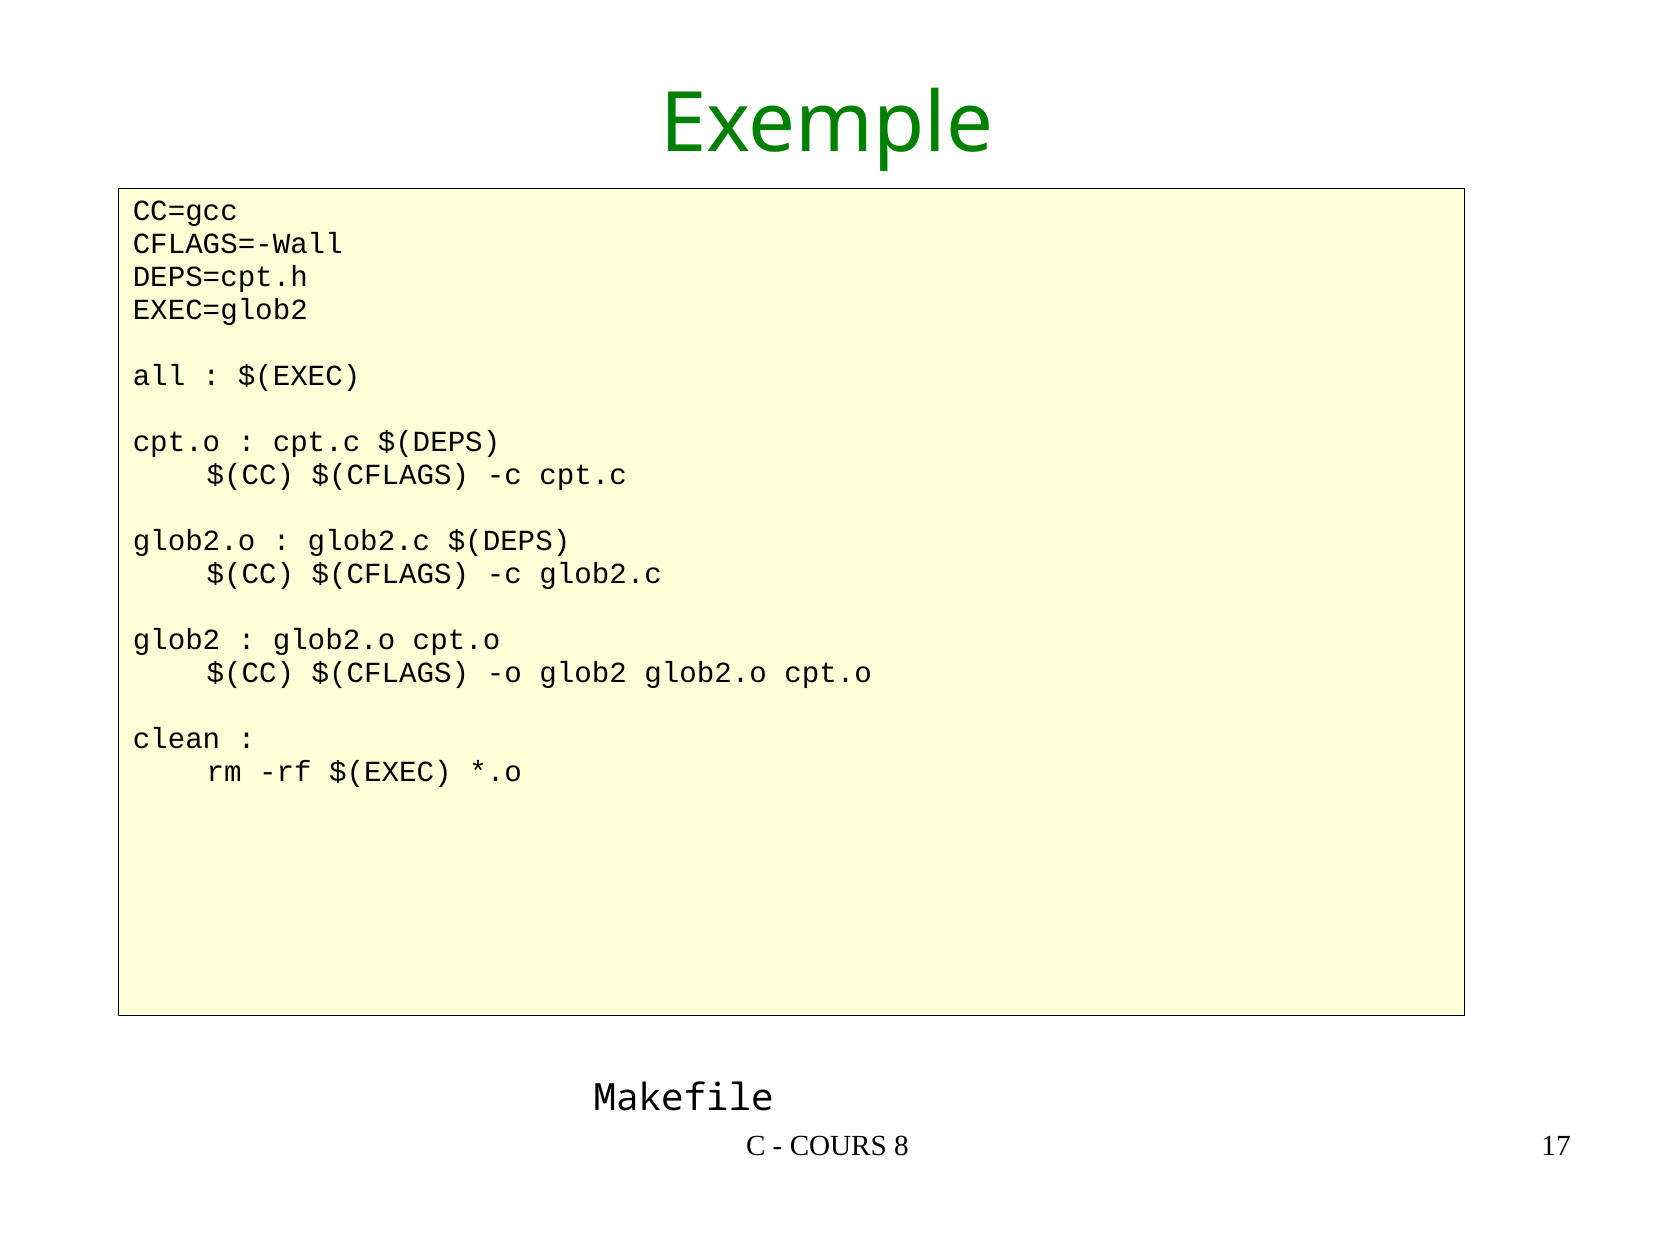

# Exemple
CC=gcc
CFLAGS=-Wall
DEPS=cpt.h
EXEC=glob2
all : $(EXEC)
cpt.o : cpt.c $(DEPS)
	$(CC) $(CFLAGS) -c cpt.c
glob2.o : glob2.c $(DEPS)
	$(CC) $(CFLAGS) -c glob2.c
glob2 : glob2.o cpt.o
	$(CC) $(CFLAGS) -o glob2 glob2.o cpt.o
clean :
	rm -rf $(EXEC) *.o
Makefile
C - COURS 8
17